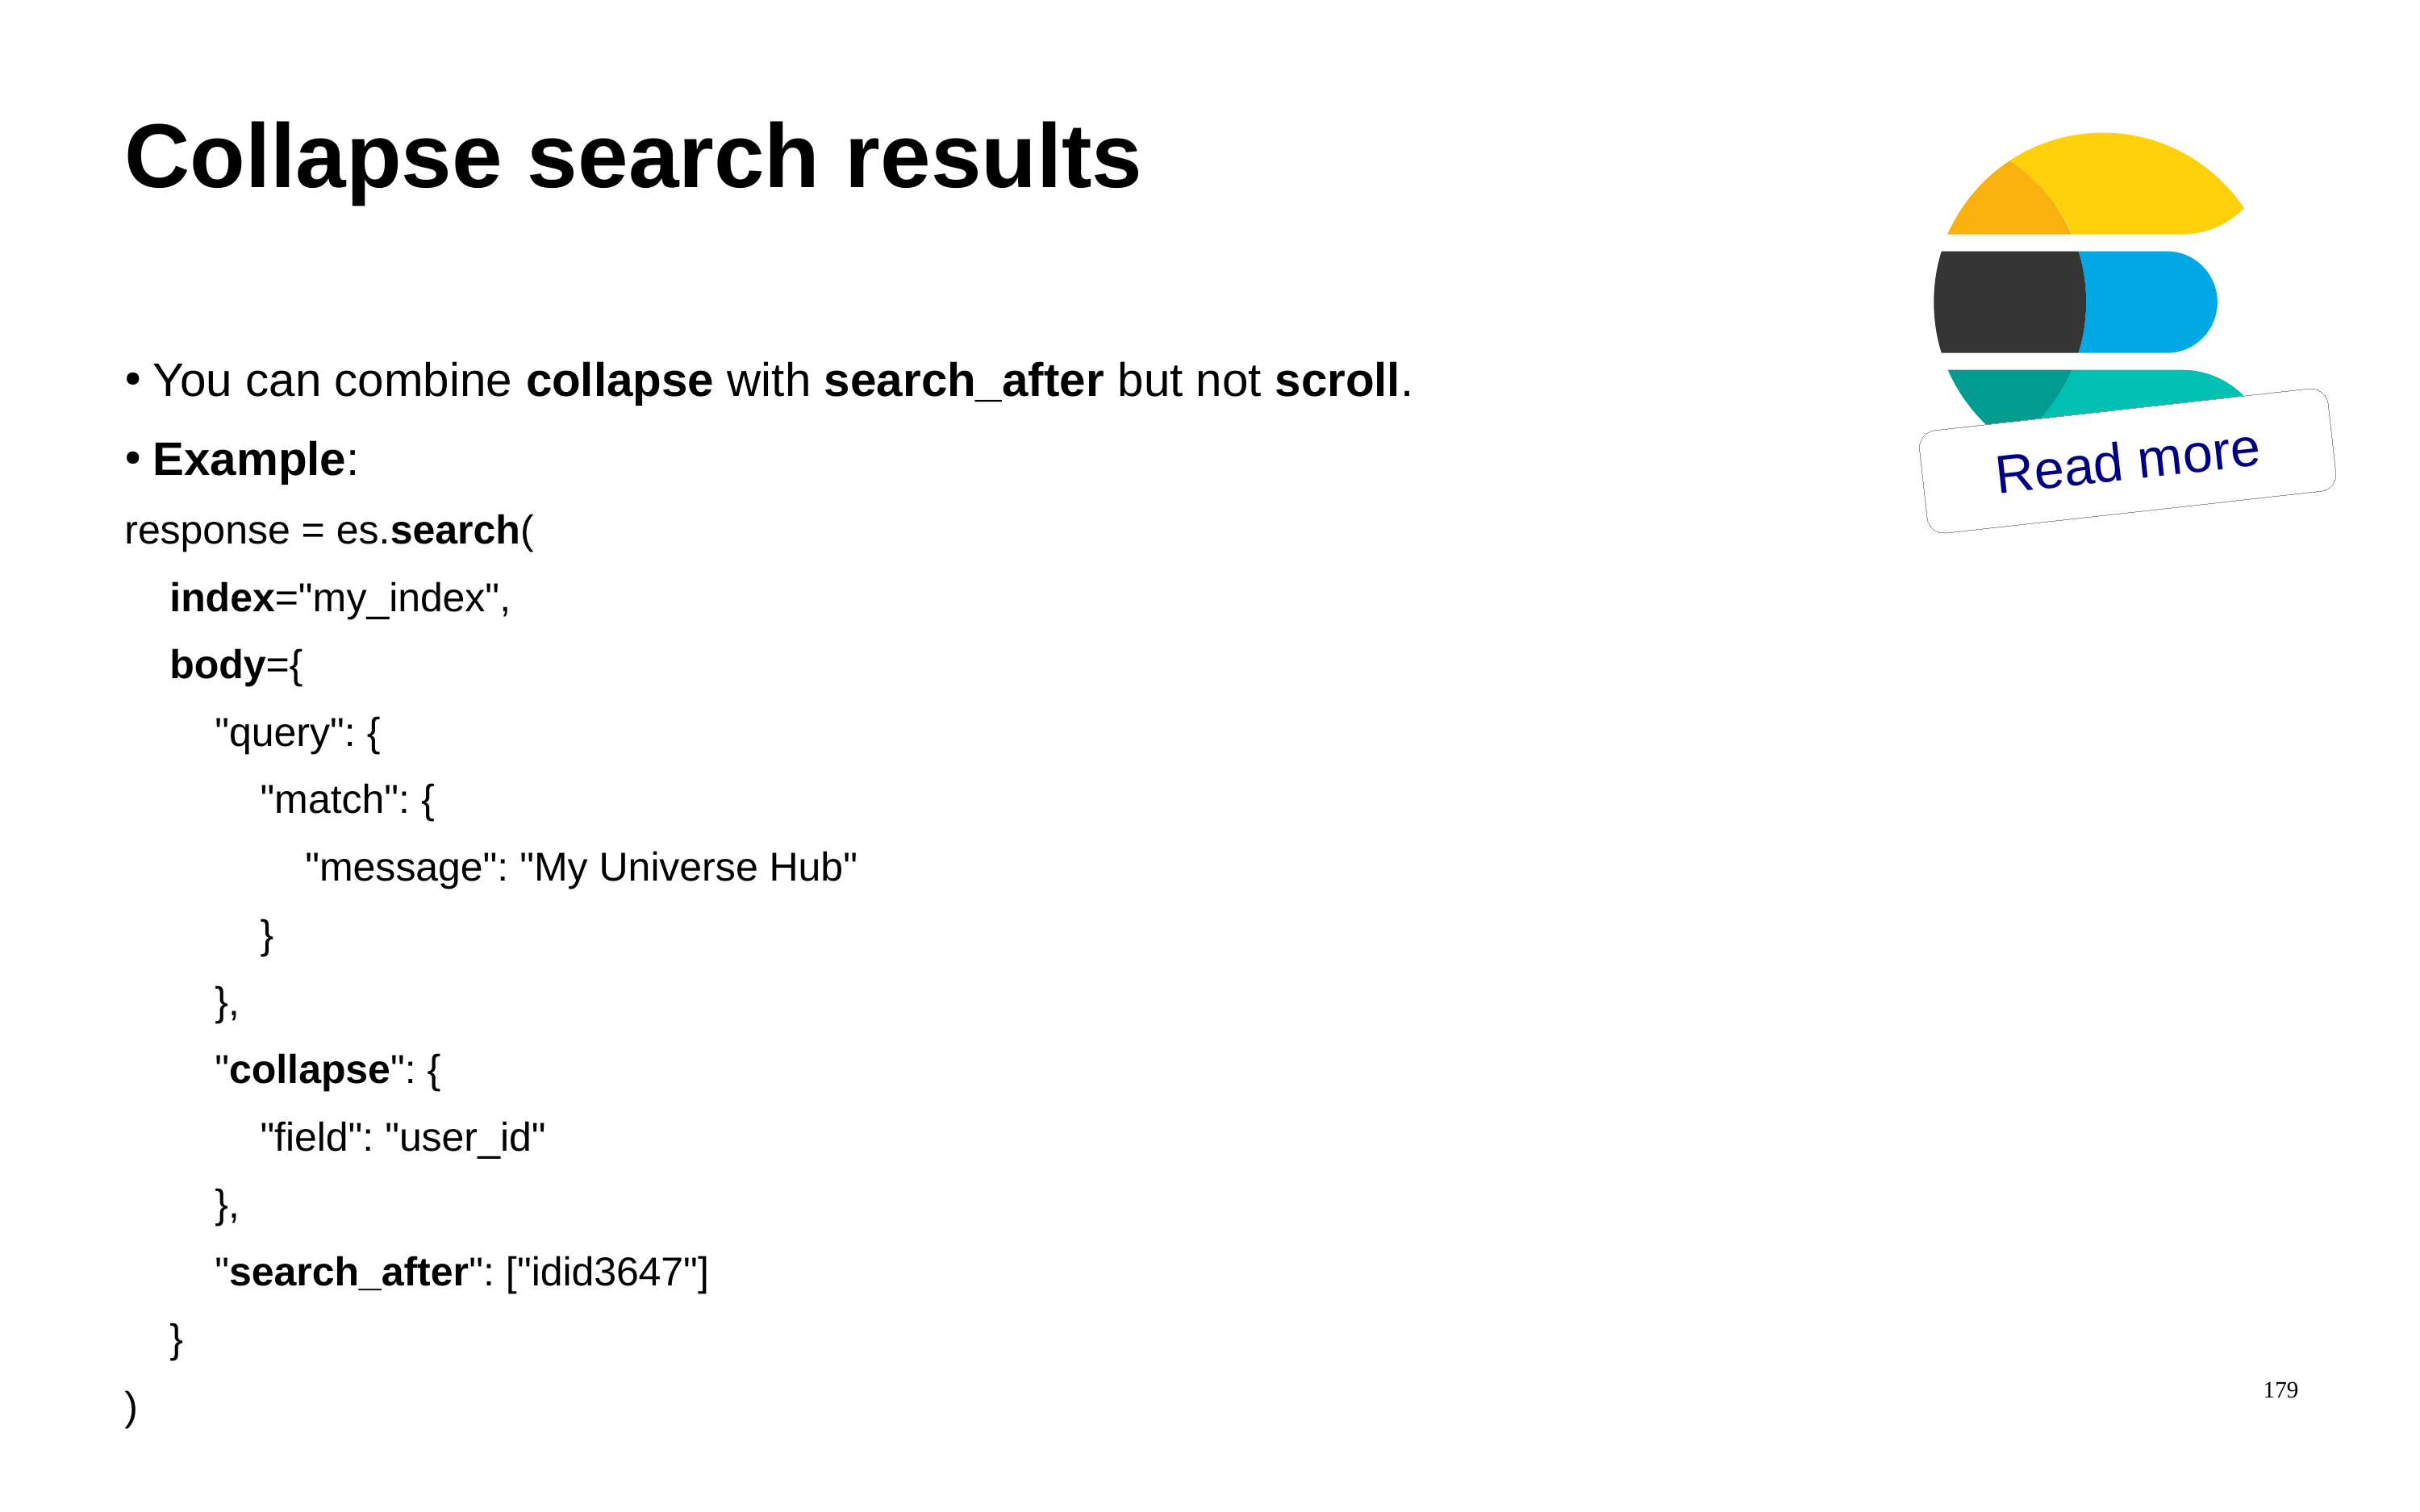

Collapse search results
You can combine collapse with search_after but not scroll.
Example:
response = es.search(
 index="my_index",
 body={
 "query": {
 "match": {
 "message": "My Universe Hub"
 }
 },
 "collapse": {
 "field": "user_id"
 },
 "search_after": ["idid3647"]
 }
)
Read more
179